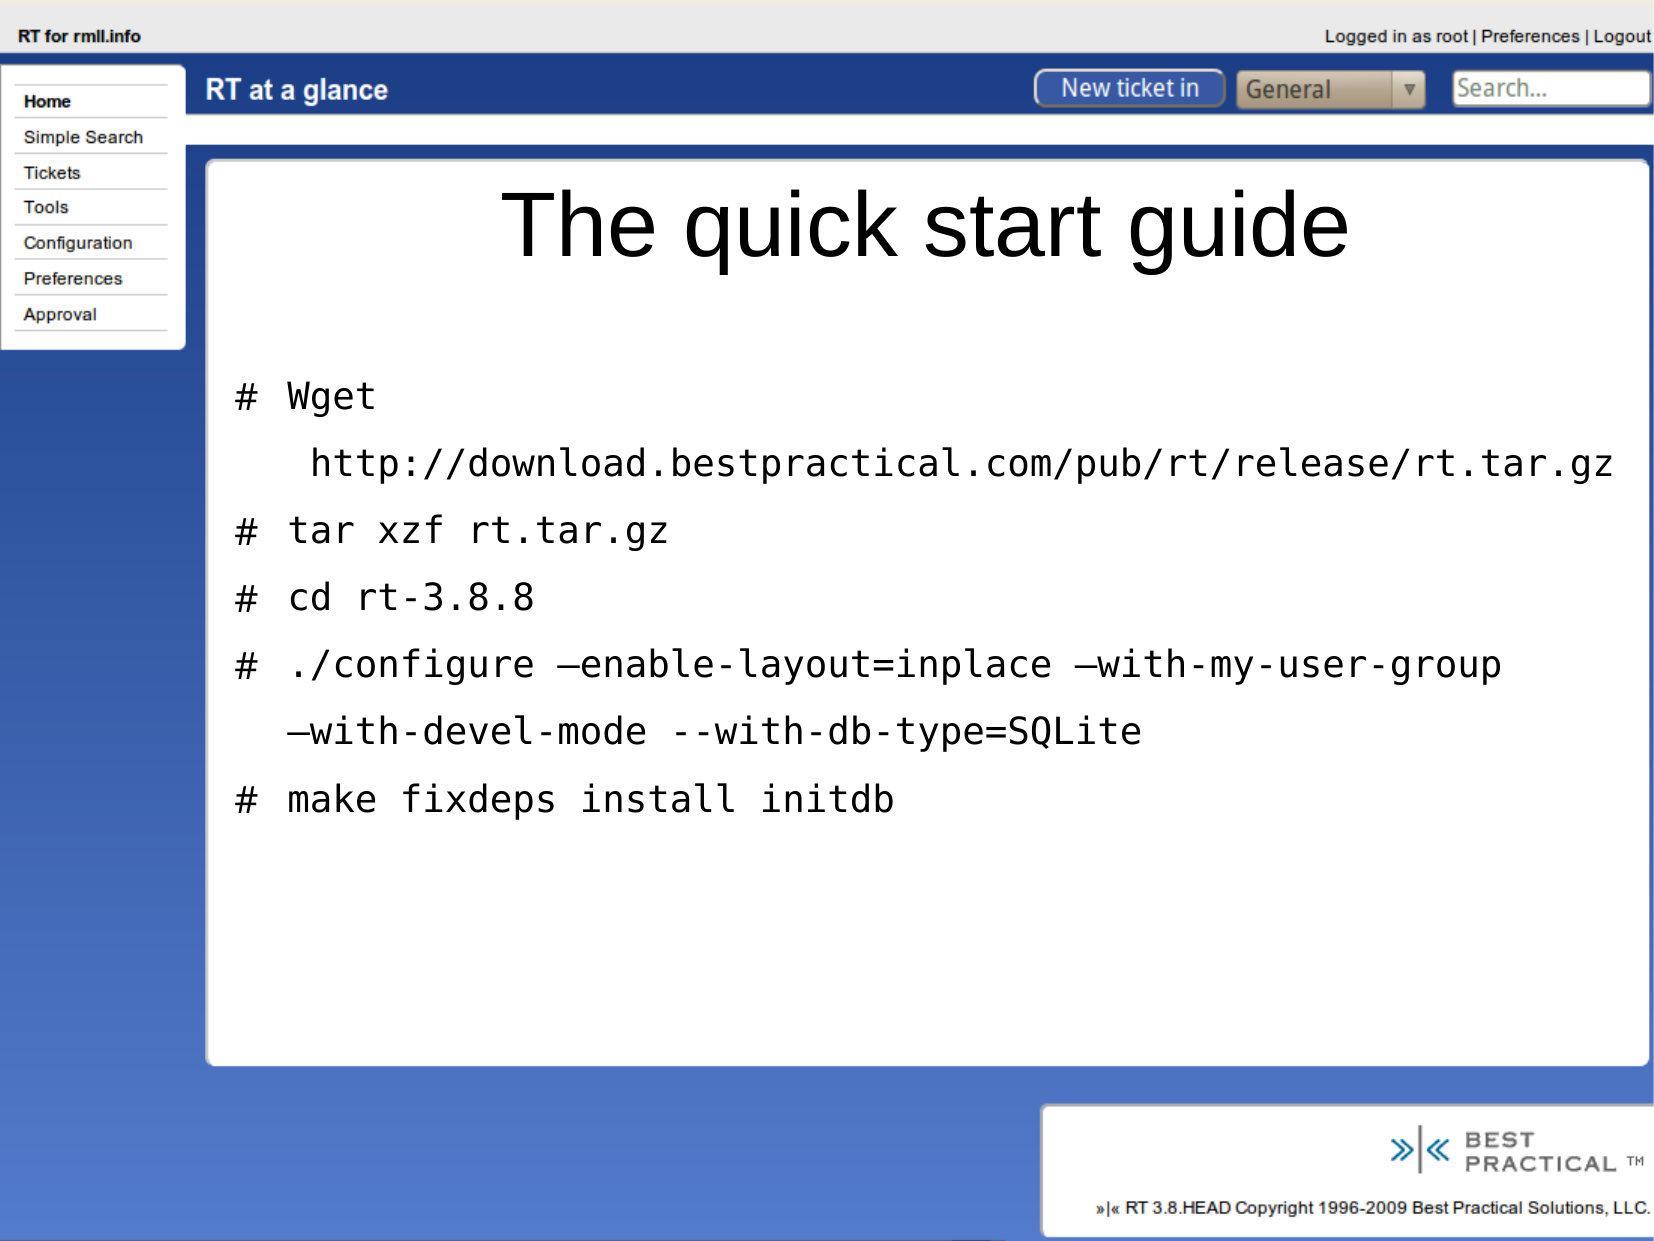

# The quick start guide
Wget
 http://download.bestpractical.com/pub/rt/release/rt.tar.gz
tar xzf rt.tar.gz
cd rt-3.8.8
./configure –enable-layout=inplace –with-my-user-group
–with-devel-mode --with-db-type=SQLite
make fixdeps install initdb